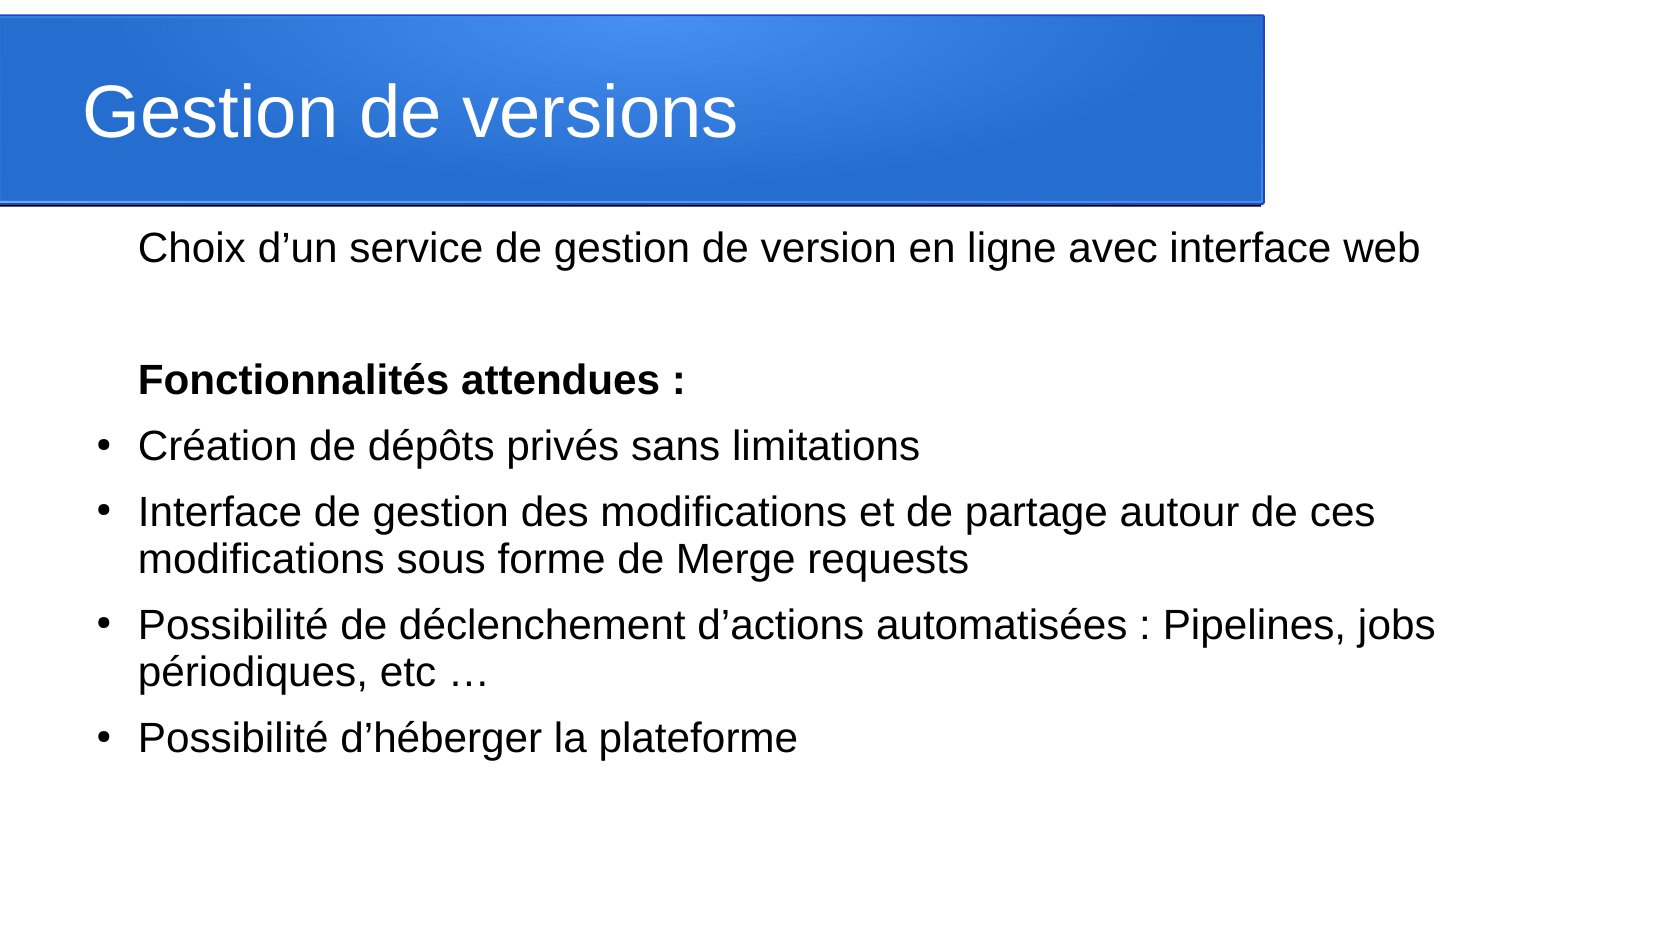

# Gestion de versions
Choix d’un service de gestion de version en ligne avec interface web
Fonctionnalités attendues :
Création de dépôts privés sans limitations
Interface de gestion des modifications et de partage autour de ces modifications sous forme de Merge requests
Possibilité de déclenchement d’actions automatisées : Pipelines, jobs périodiques, etc …
Possibilité d’héberger la plateforme